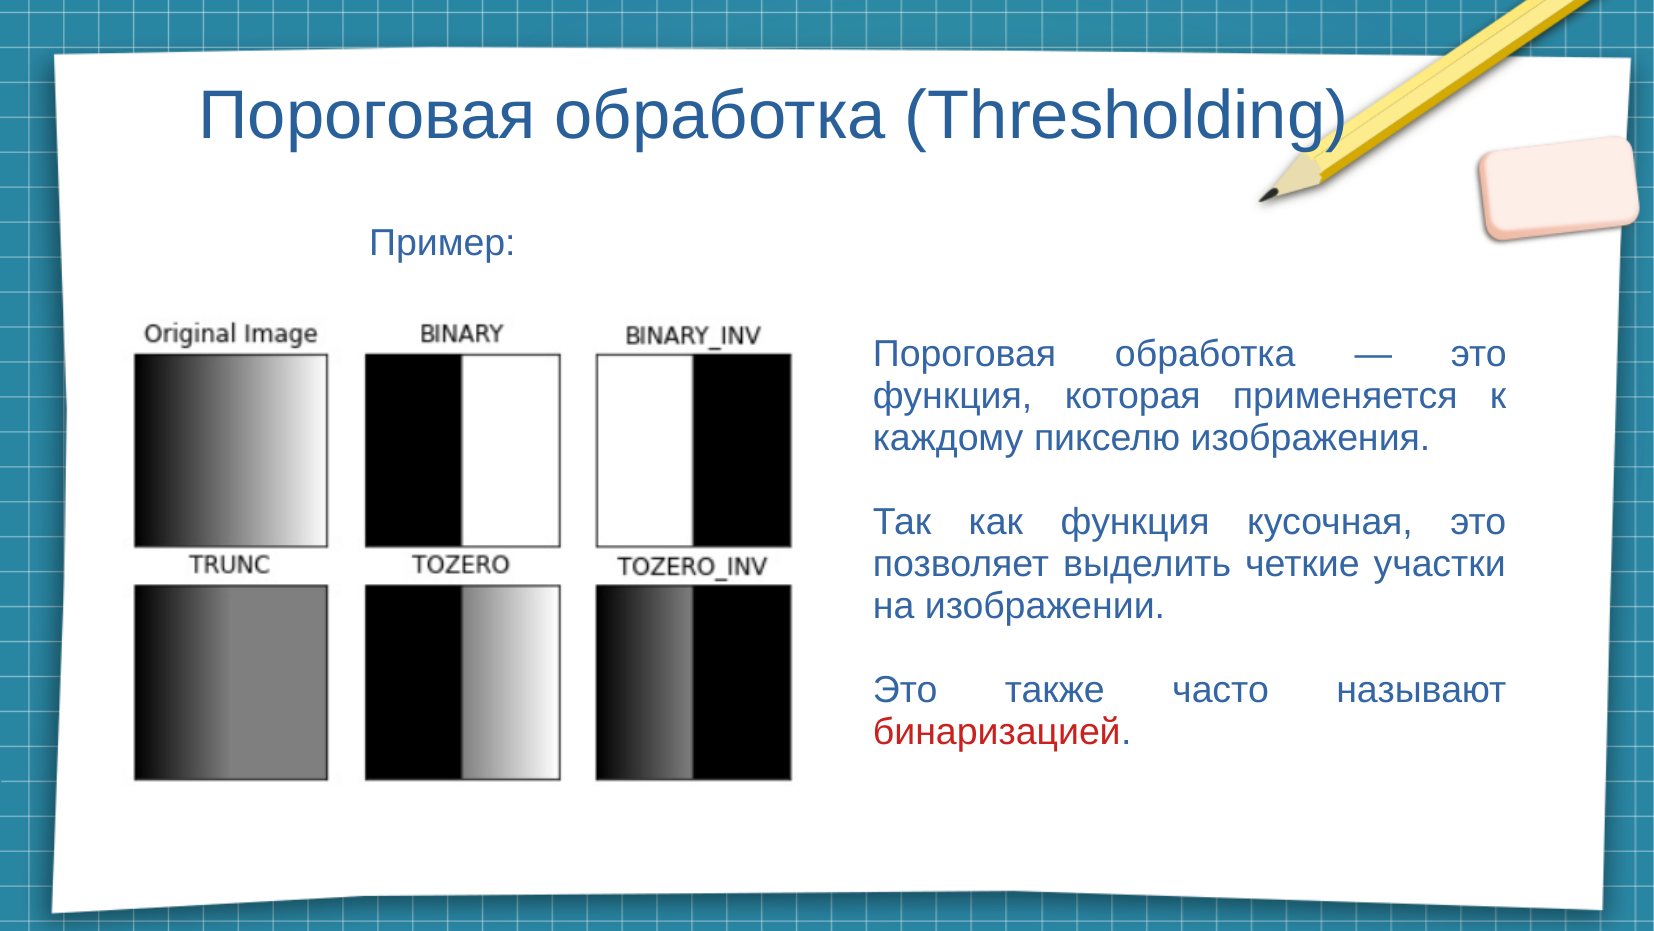

# Пороговая обработка (Thresholding)
Пример:
Пороговая обработка — это функция, которая применяется к каждому пикселю изображения.
Так как функция кусочная, это позволяет выделить четкие участки на изображении.
Это также часто называют бинаризацией.